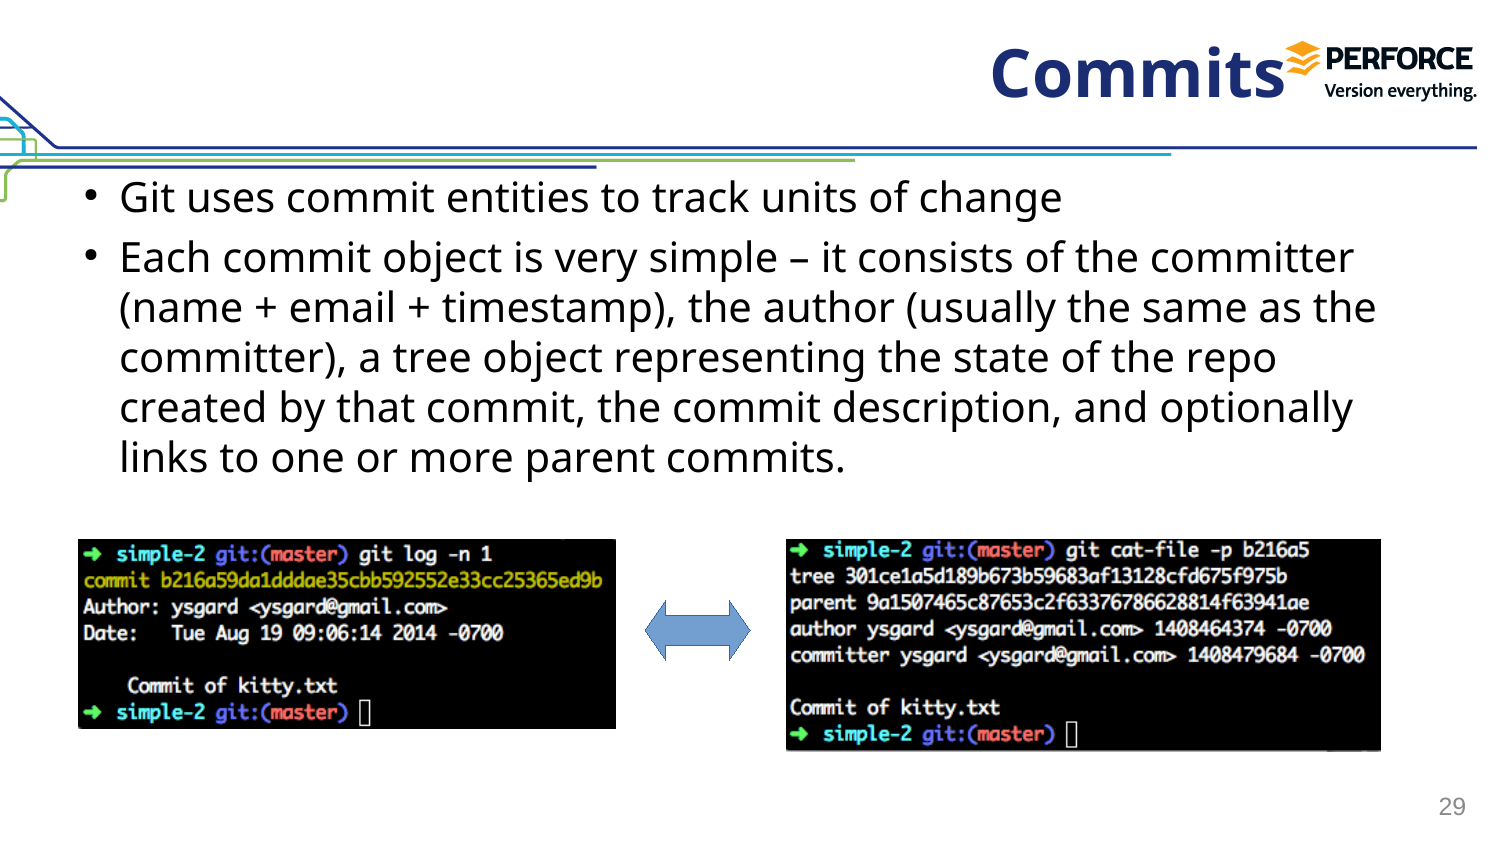

# Commits
Git uses commit entities to track units of change
Each commit object is very simple – it consists of the committer (name + email + timestamp), the author (usually the same as the committer), a tree object representing the state of the repo created by that commit, the commit description, and optionally links to one or more parent commits.